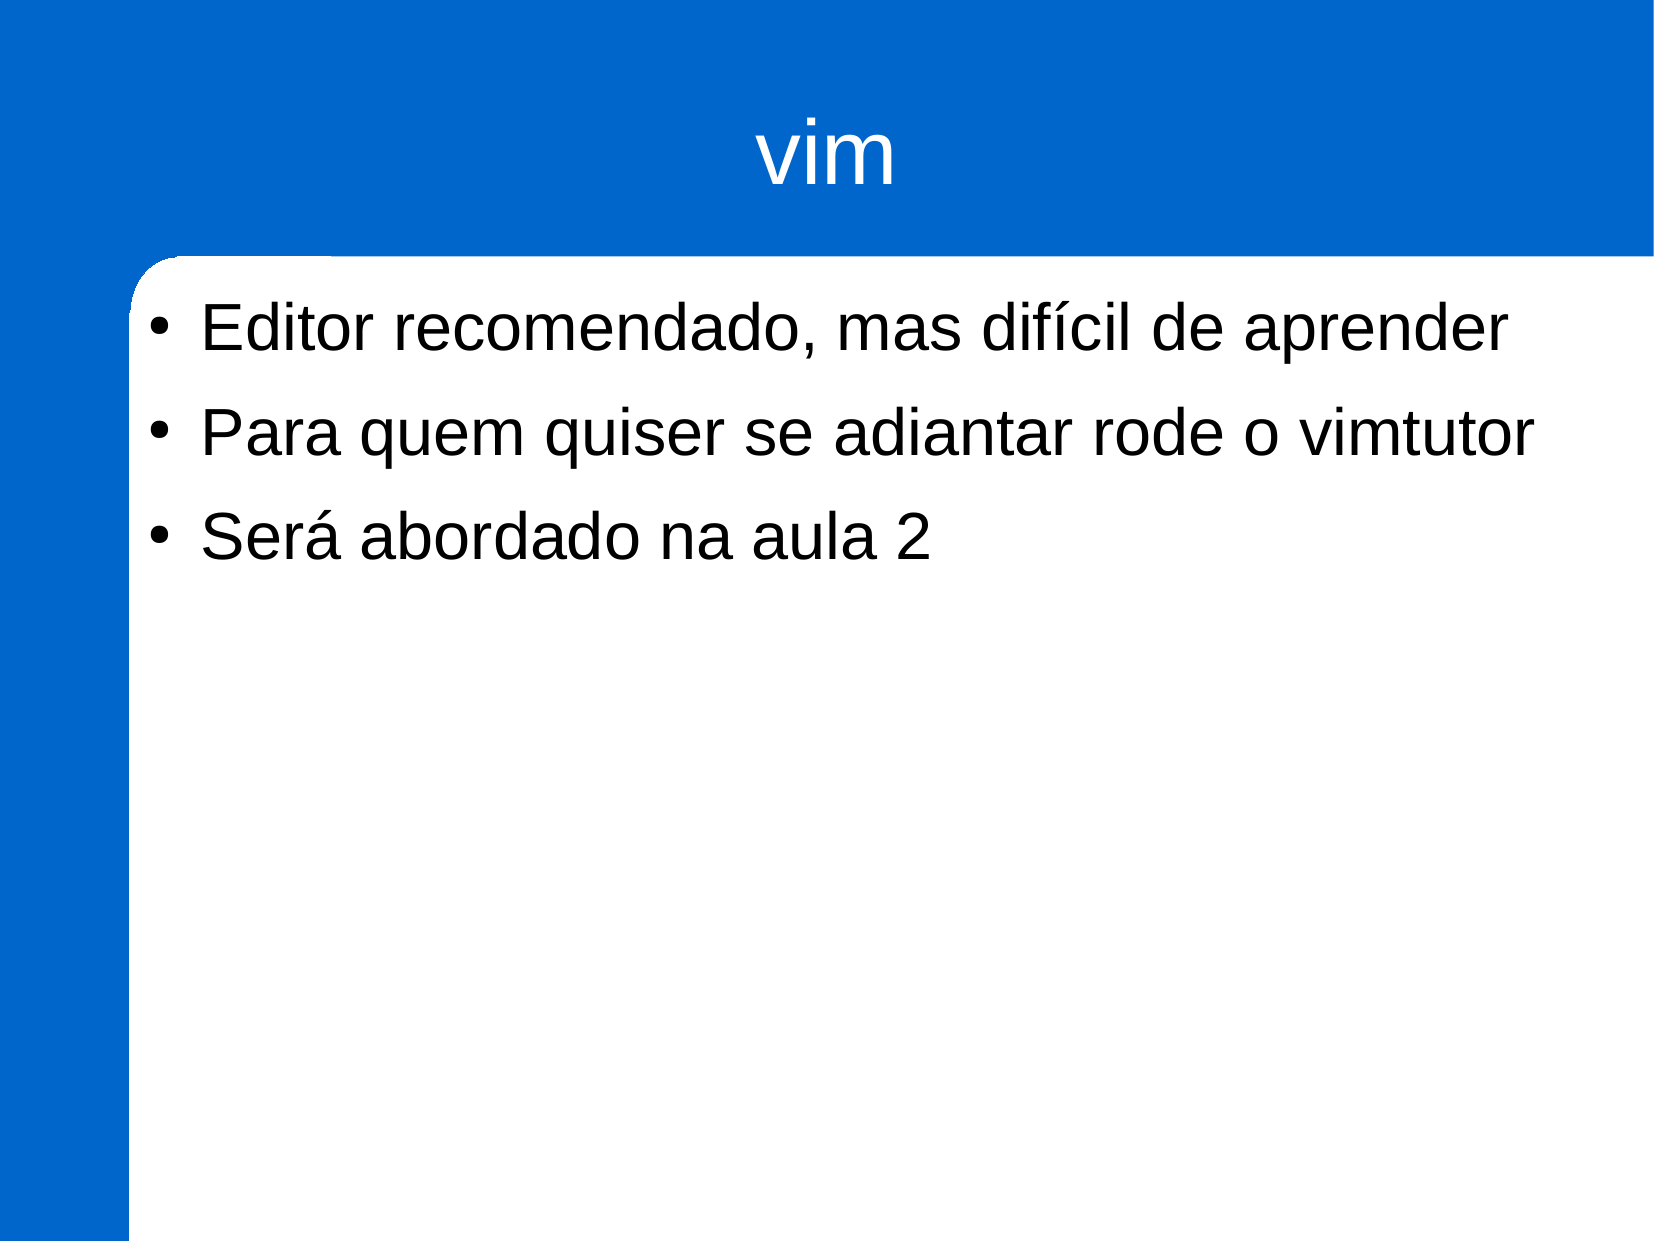

# vim
Editor recomendado, mas difícil de aprender
Para quem quiser se adiantar rode o vimtutor
Será abordado na aula 2